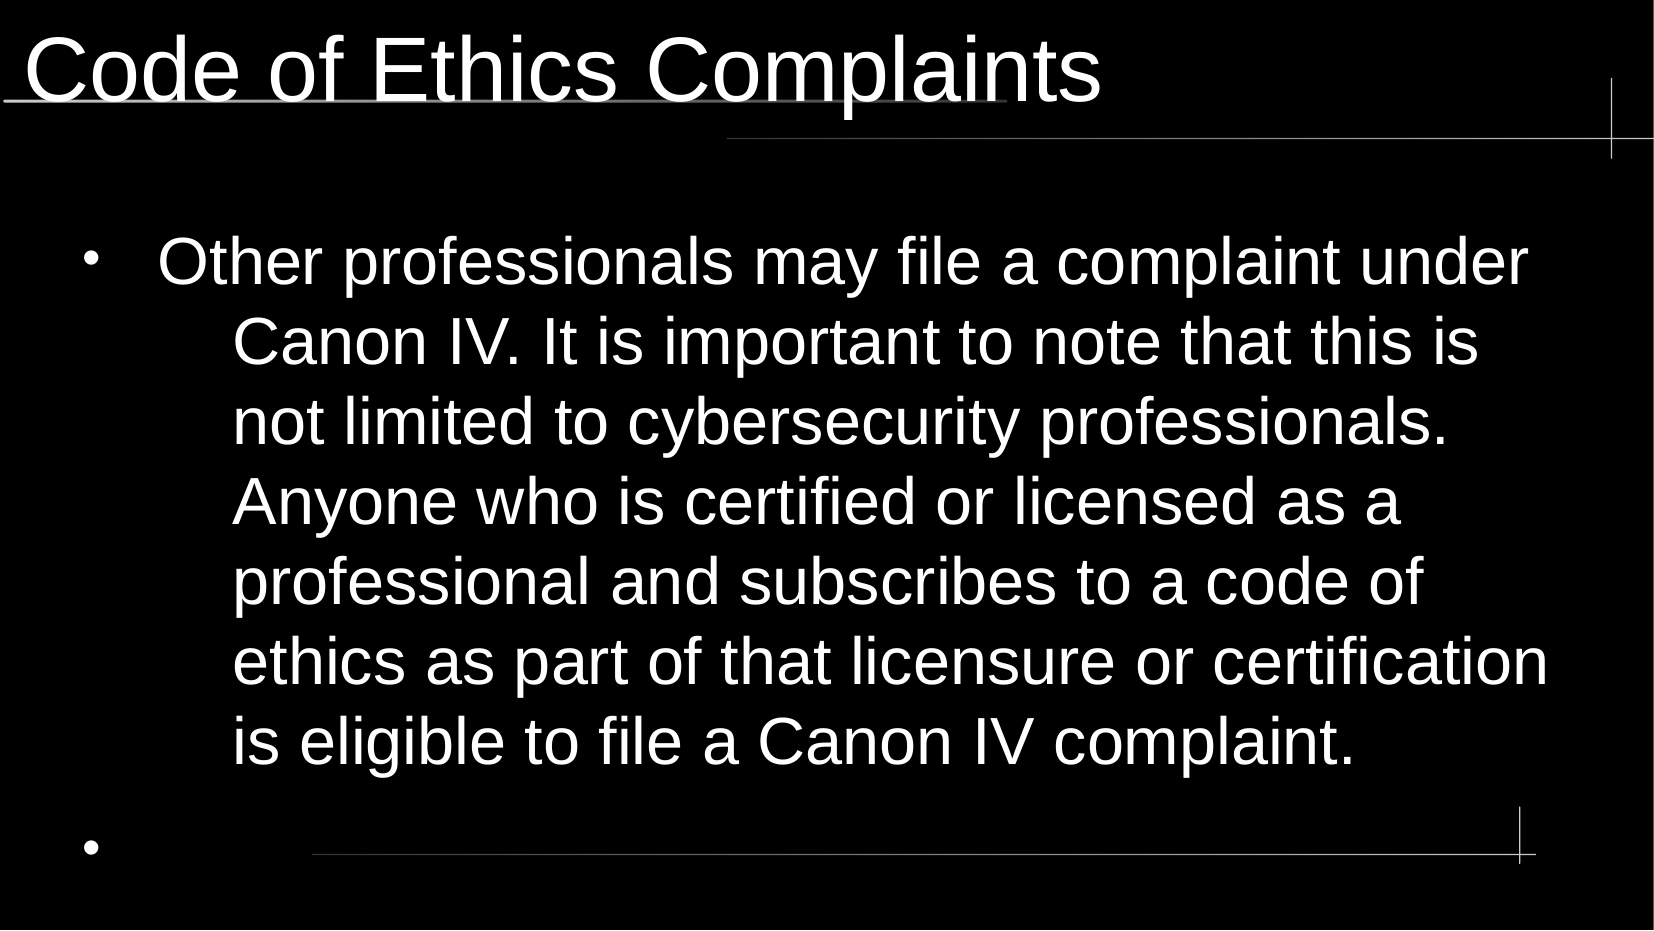

# Code of Ethics Complaints
Other professionals may file a complaint under Canon IV. It is important to note that this is not limited to cybersecurity professionals. Anyone who is certified or licensed as a professional and subscribes to a code of ethics as part of that licensure or certification is eligible to file a Canon IV complaint.